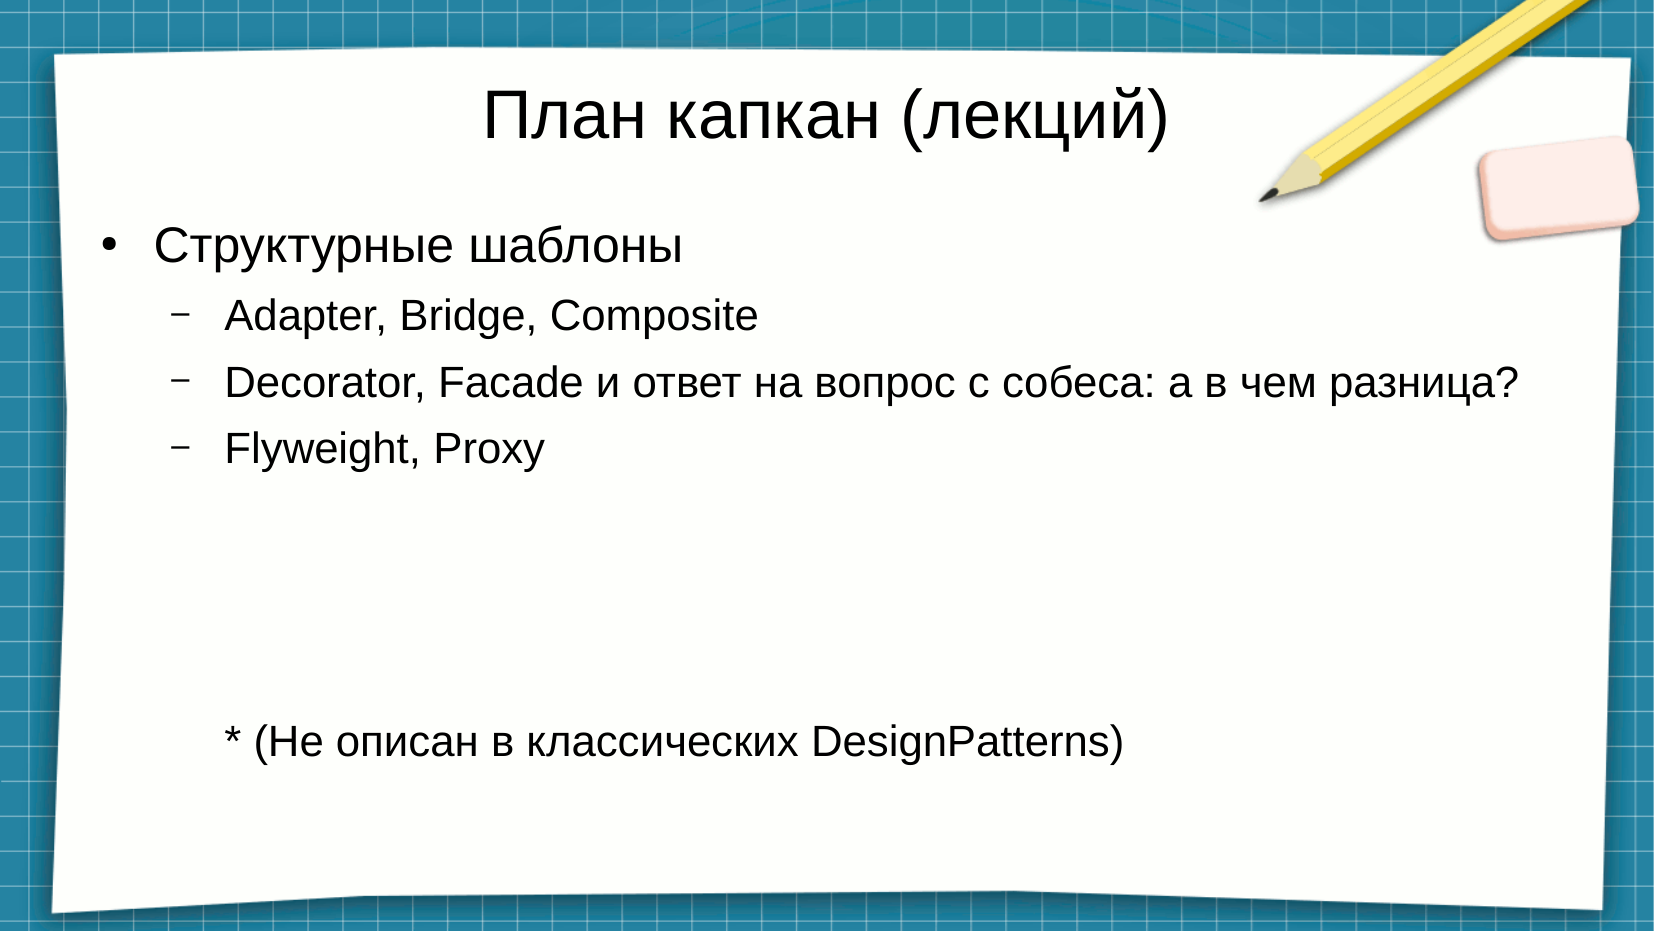

# План капкан (лекций)
Структурные шаблоны
Adapter, Bridge, Composite
Decorator, Facade и ответ на вопрос с собеса: а в чем разница?
Flyweight, Proxy
* (Не описан в классических DesignPatterns)